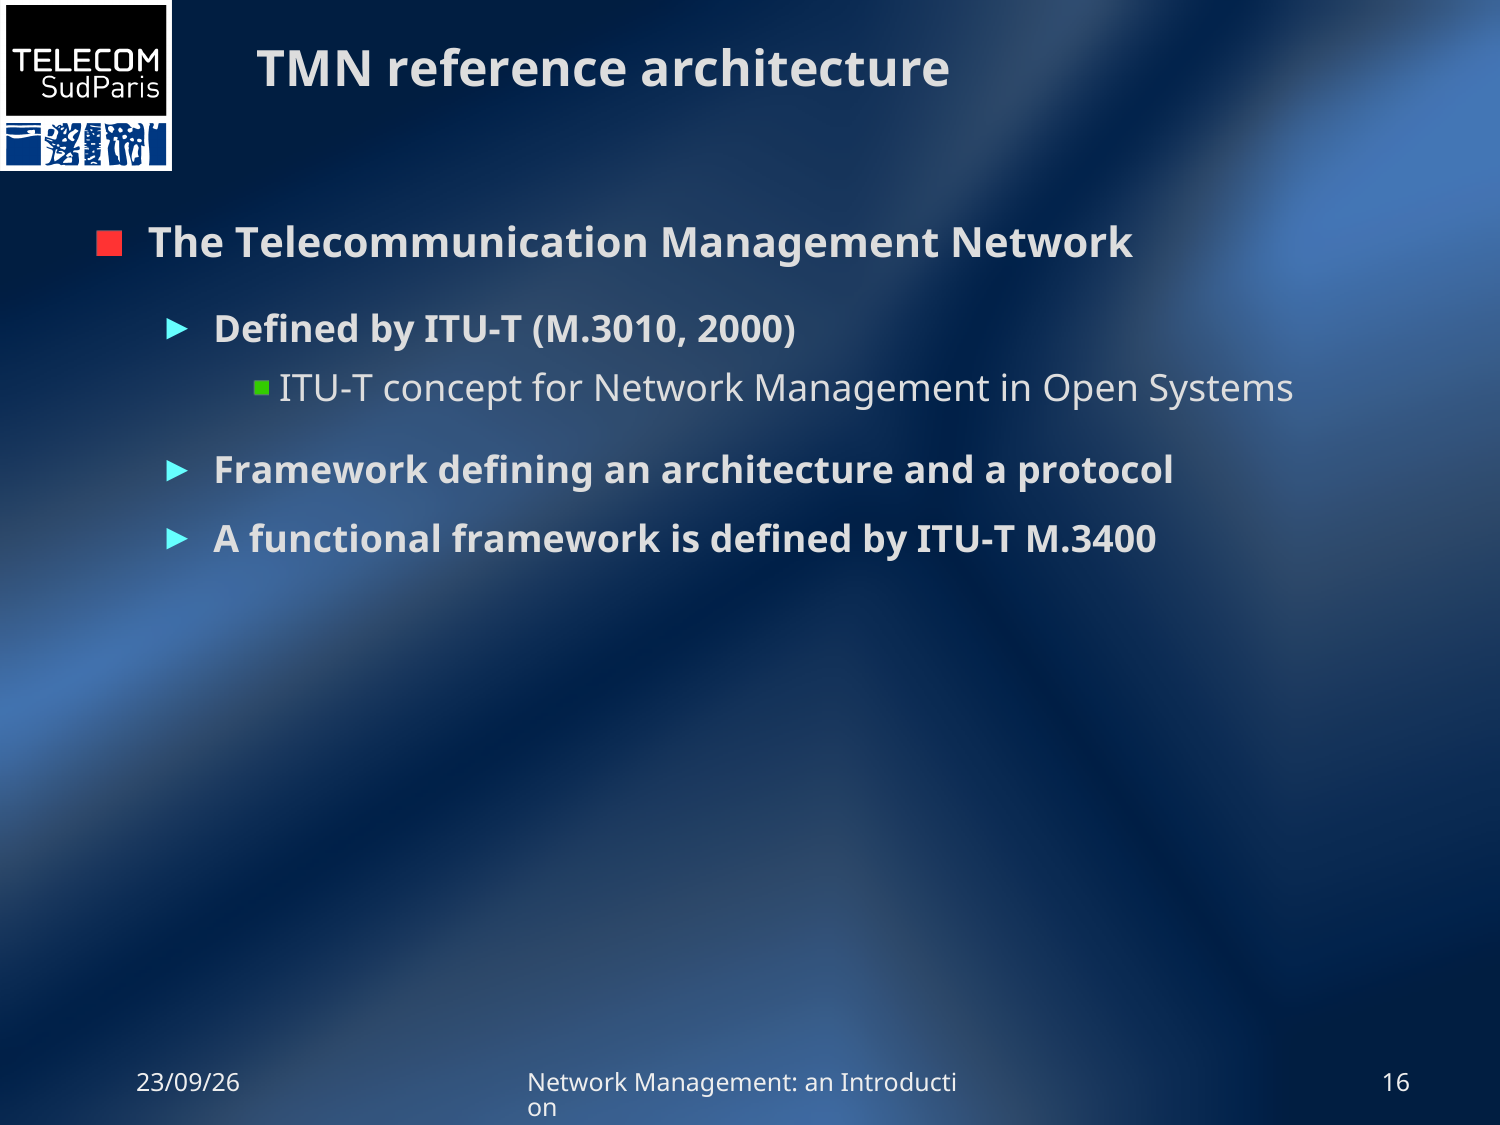

# TMN reference architecture
The Telecommunication Management Network
Defined by ITU-T (M.3010, 2000)
ITU-T concept for Network Management in Open Systems
Framework defining an architecture and a protocol
A functional framework is defined by ITU-T M.3400
Network Management: an Introduction
16